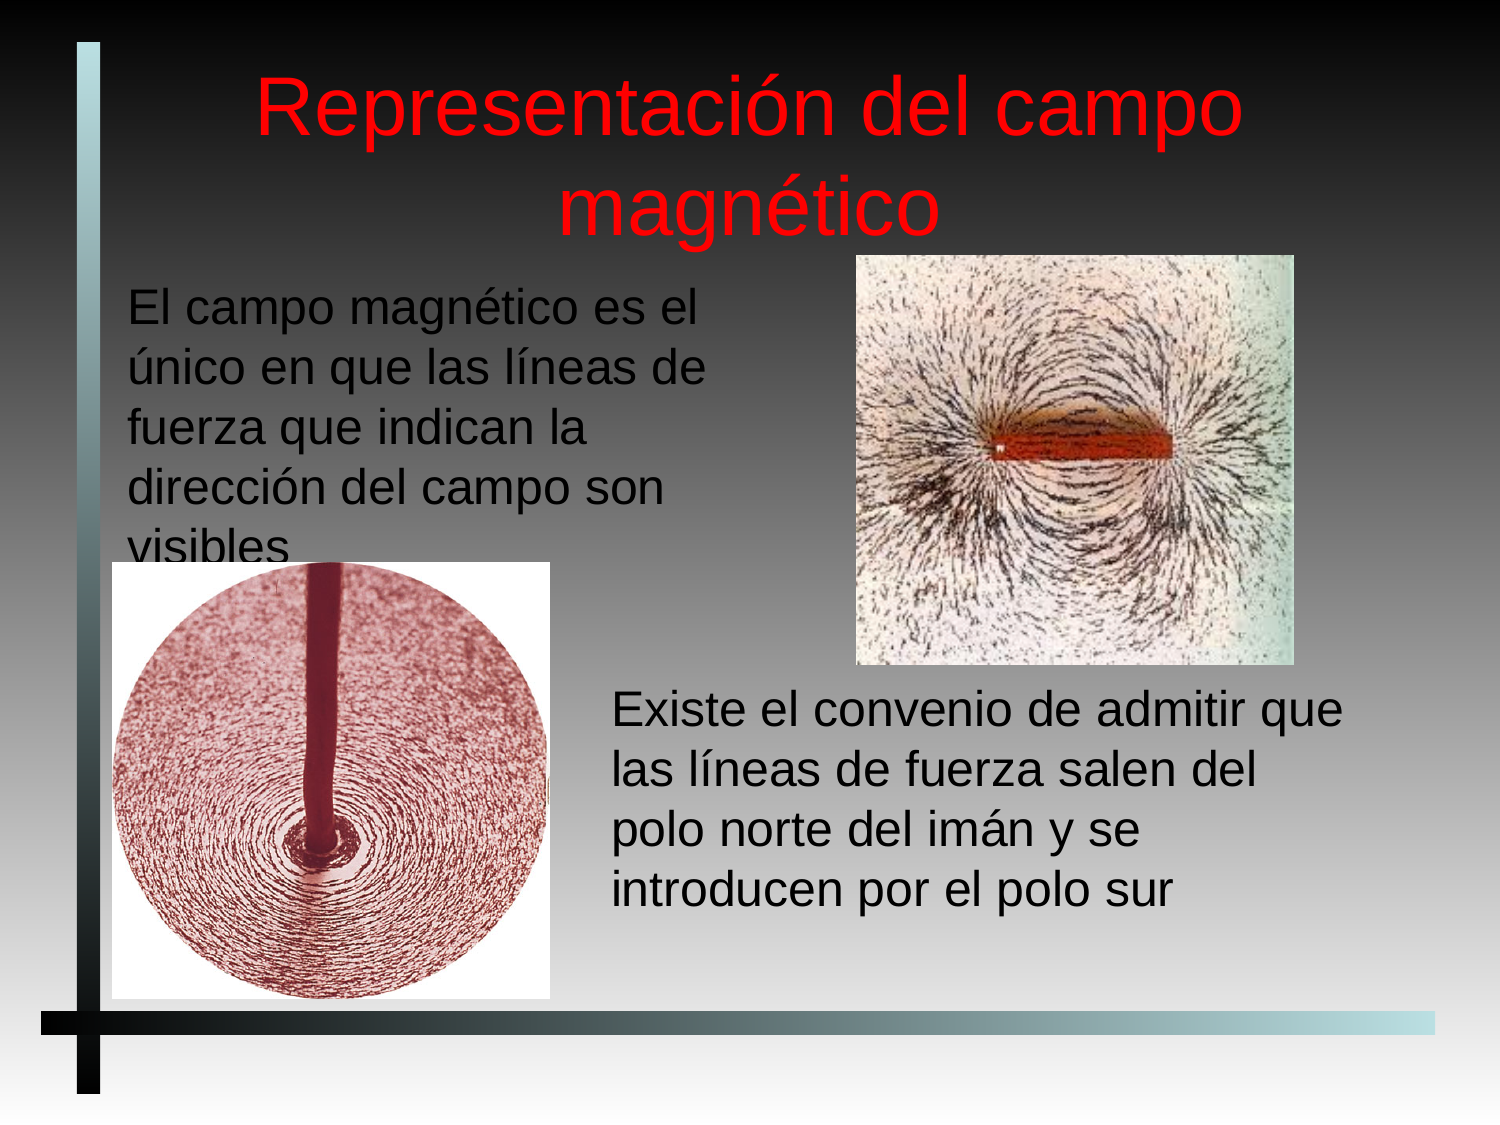

# Representación del campo magnético
El campo magnético es el único en que las líneas de fuerza que indican la dirección del campo son visibles
Existe el convenio de admitir que  las líneas de fuerza salen del polo norte del imán y se introducen por el polo sur